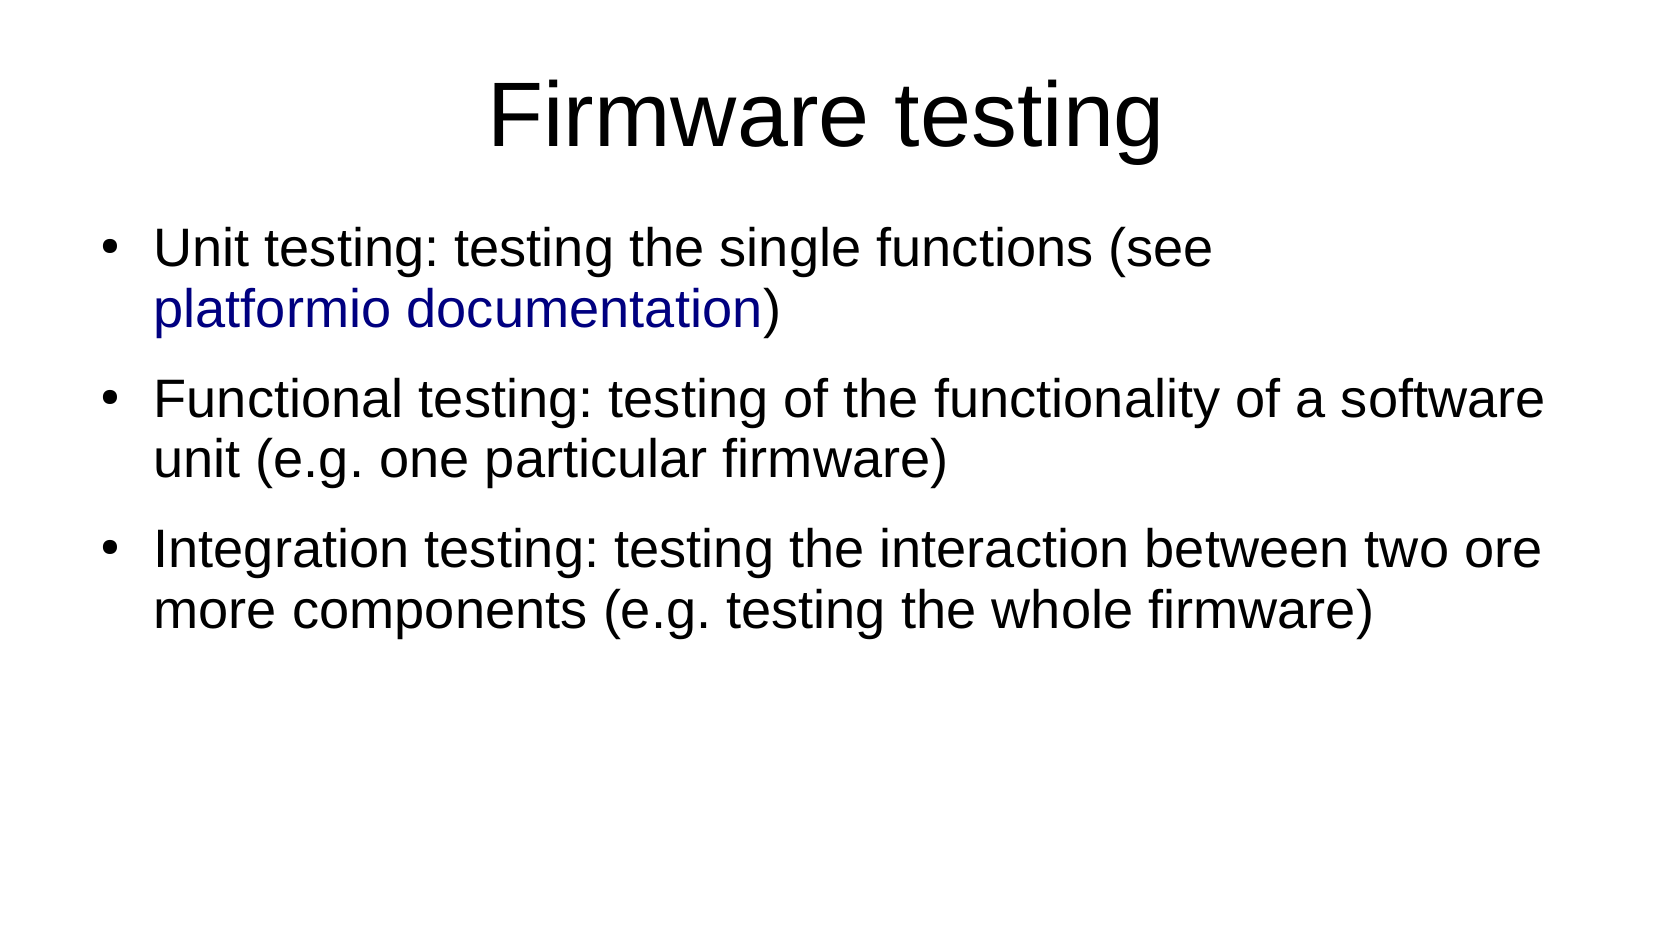

# Firmware testing
Unit testing: testing the single functions (see platformio documentation)
Functional testing: testing of the functionality of a software unit (e.g. one particular firmware)
Integration testing: testing the interaction between two ore more components (e.g. testing the whole firmware)